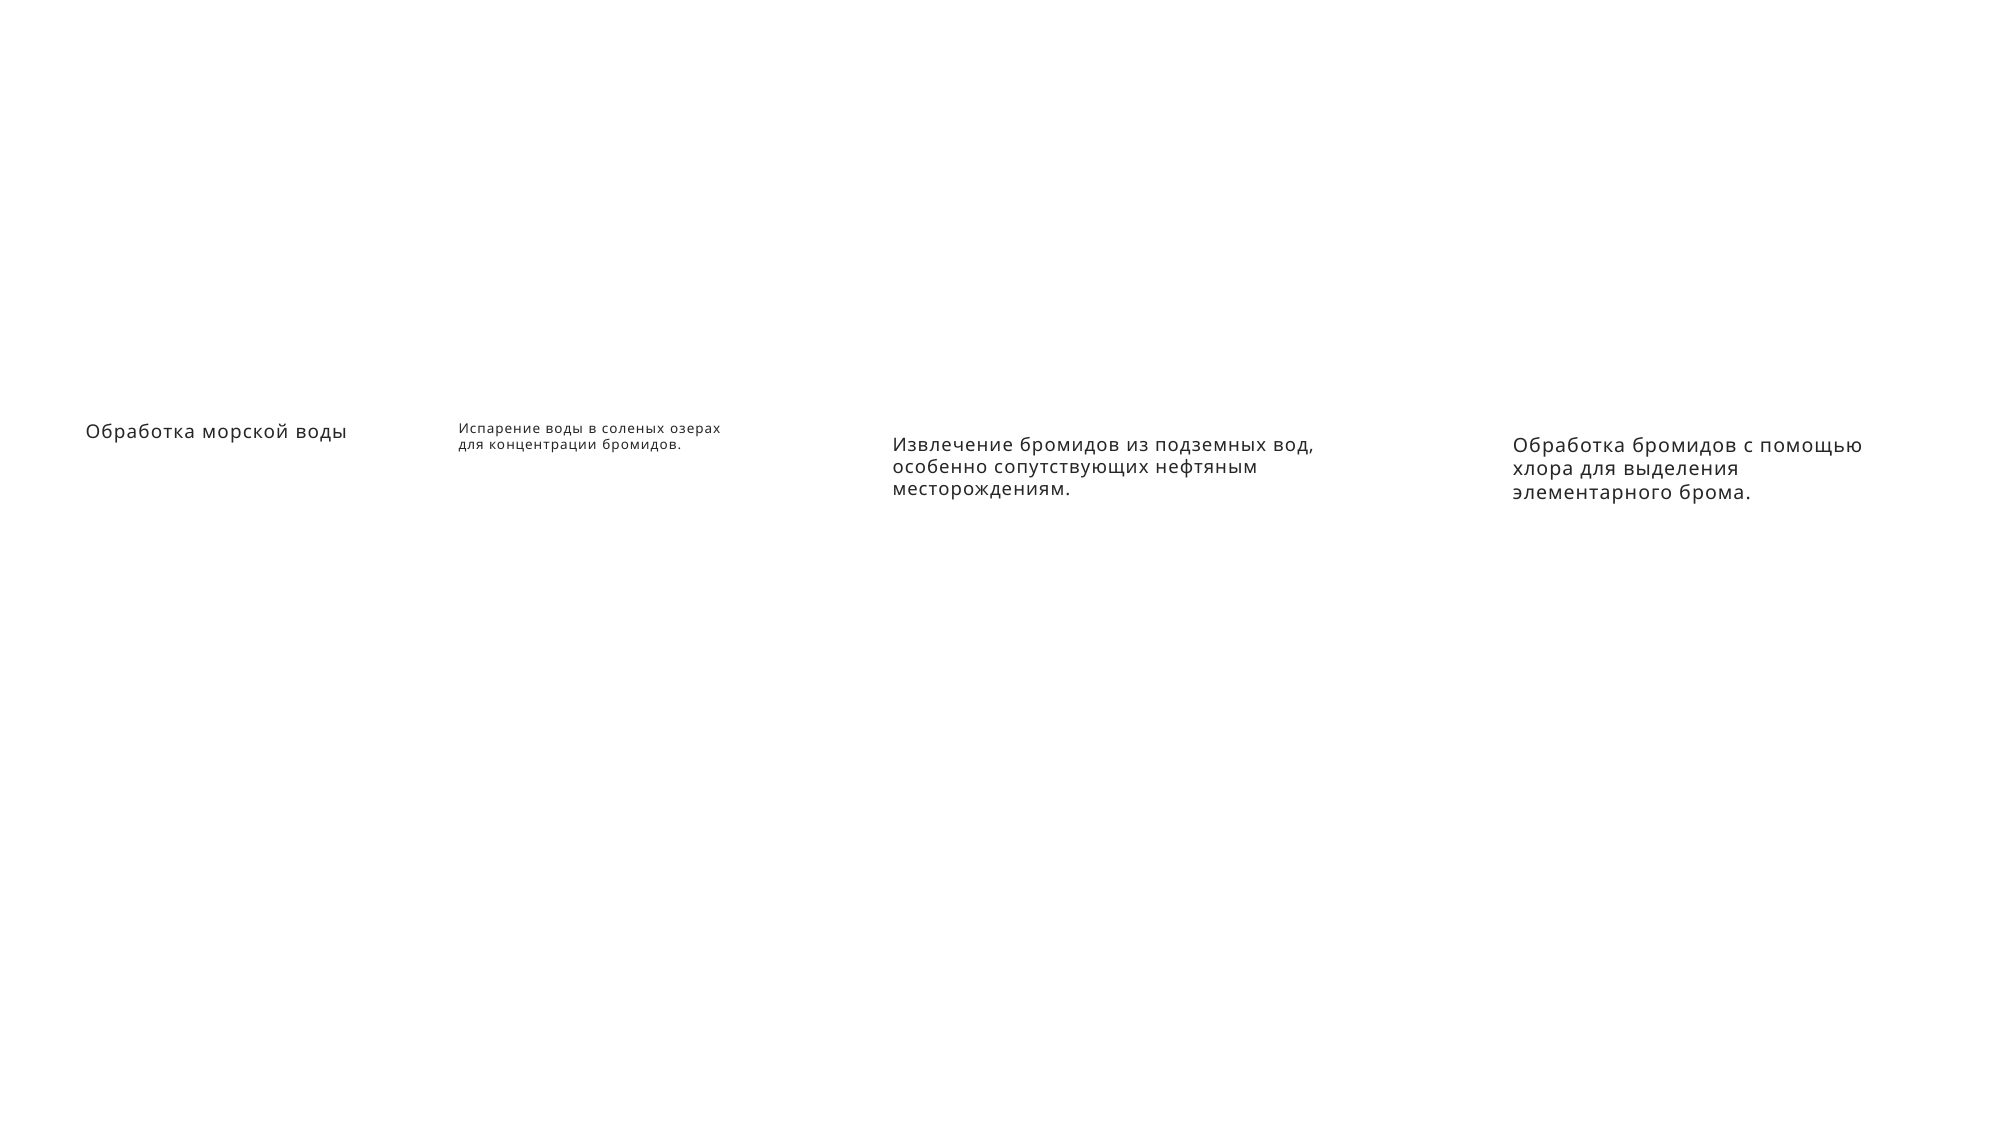

# Добыча Br2
Обработка морской воды
Испарение воды в соленых озерах для концентрации бромидов.
Извлечение бромидов из подземных вод, особенно сопутствующих нефтяным месторождениям.
Обработка бромидов с помощью хлора для выделения элементарного брома.